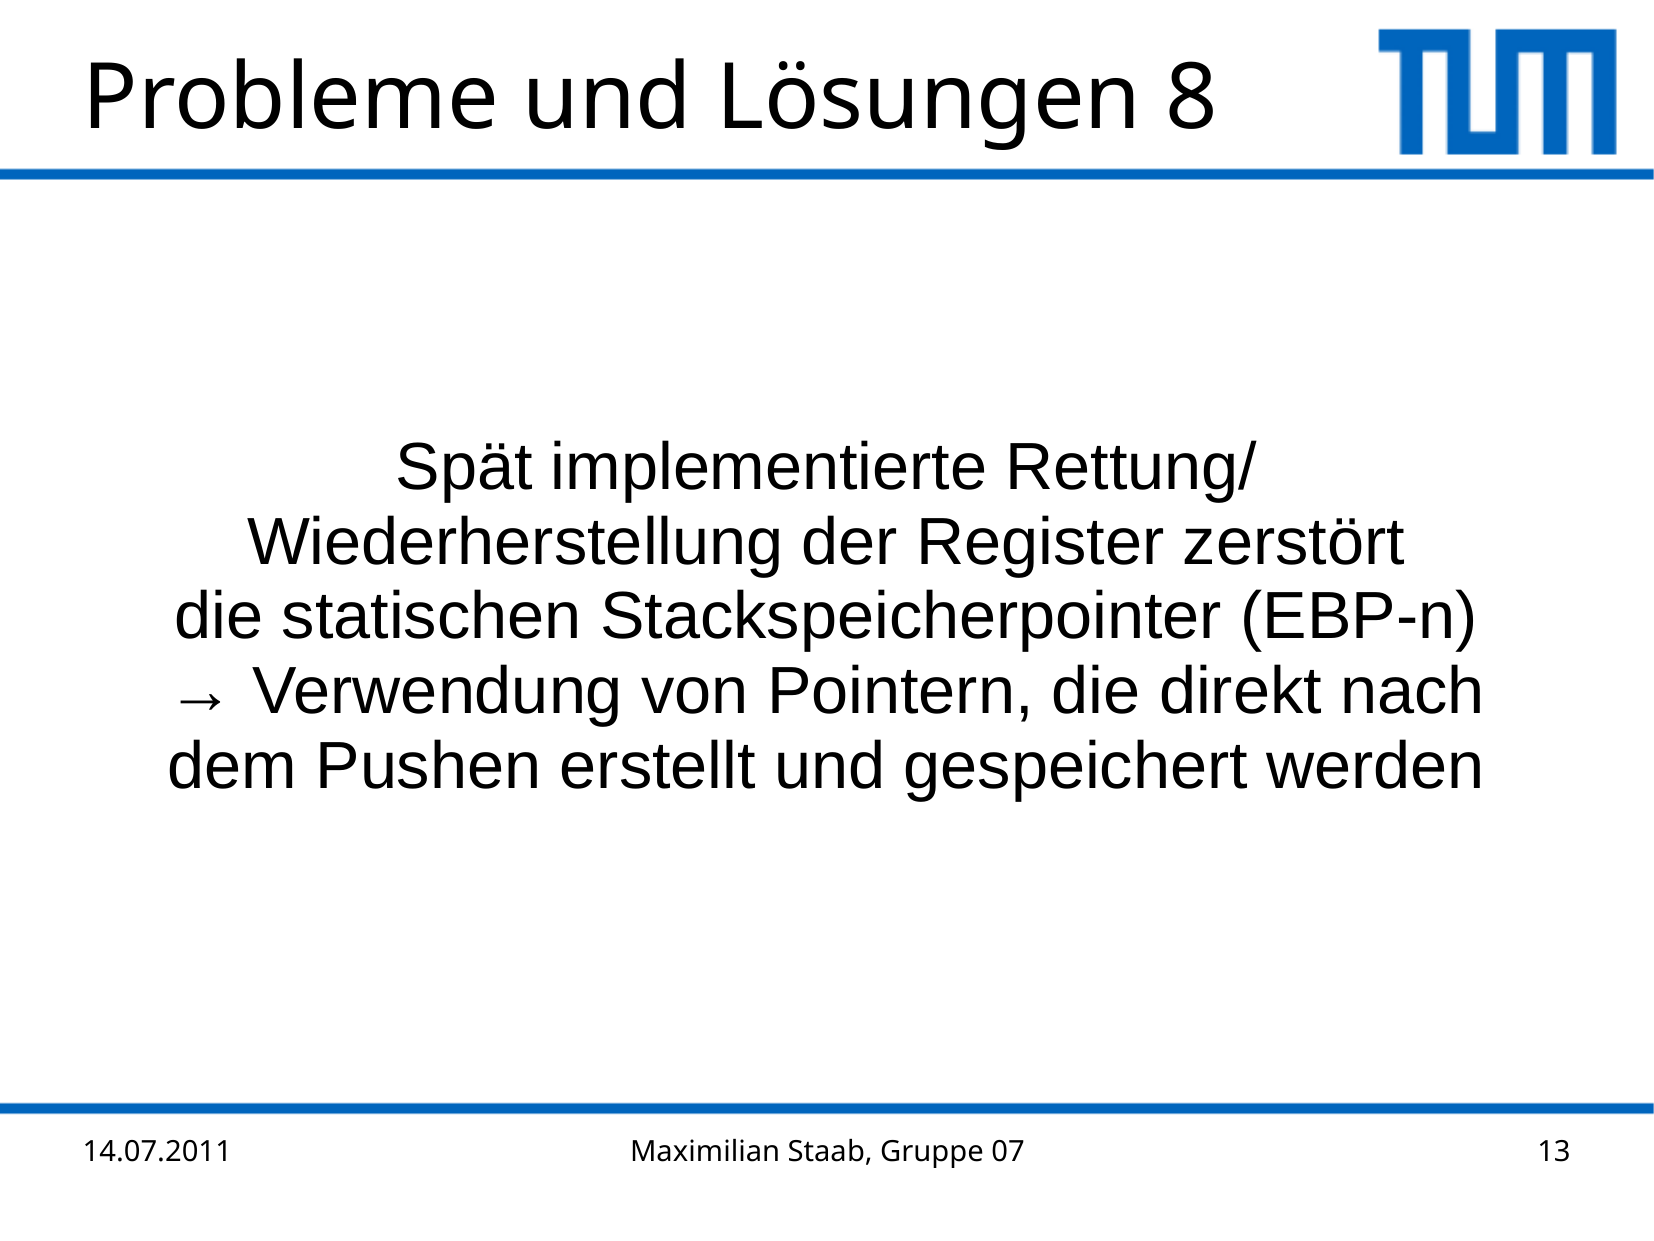

# Probleme und Lösungen 8
Spät implementierte Rettung/
Wiederherstellung der Register zerstört
die statischen Stackspeicherpointer (EBP-n)
→ Verwendung von Pointern, die direkt nach
dem Pushen erstellt und gespeichert werden
14.07.2011
Maximilian Staab, Gruppe 07
13